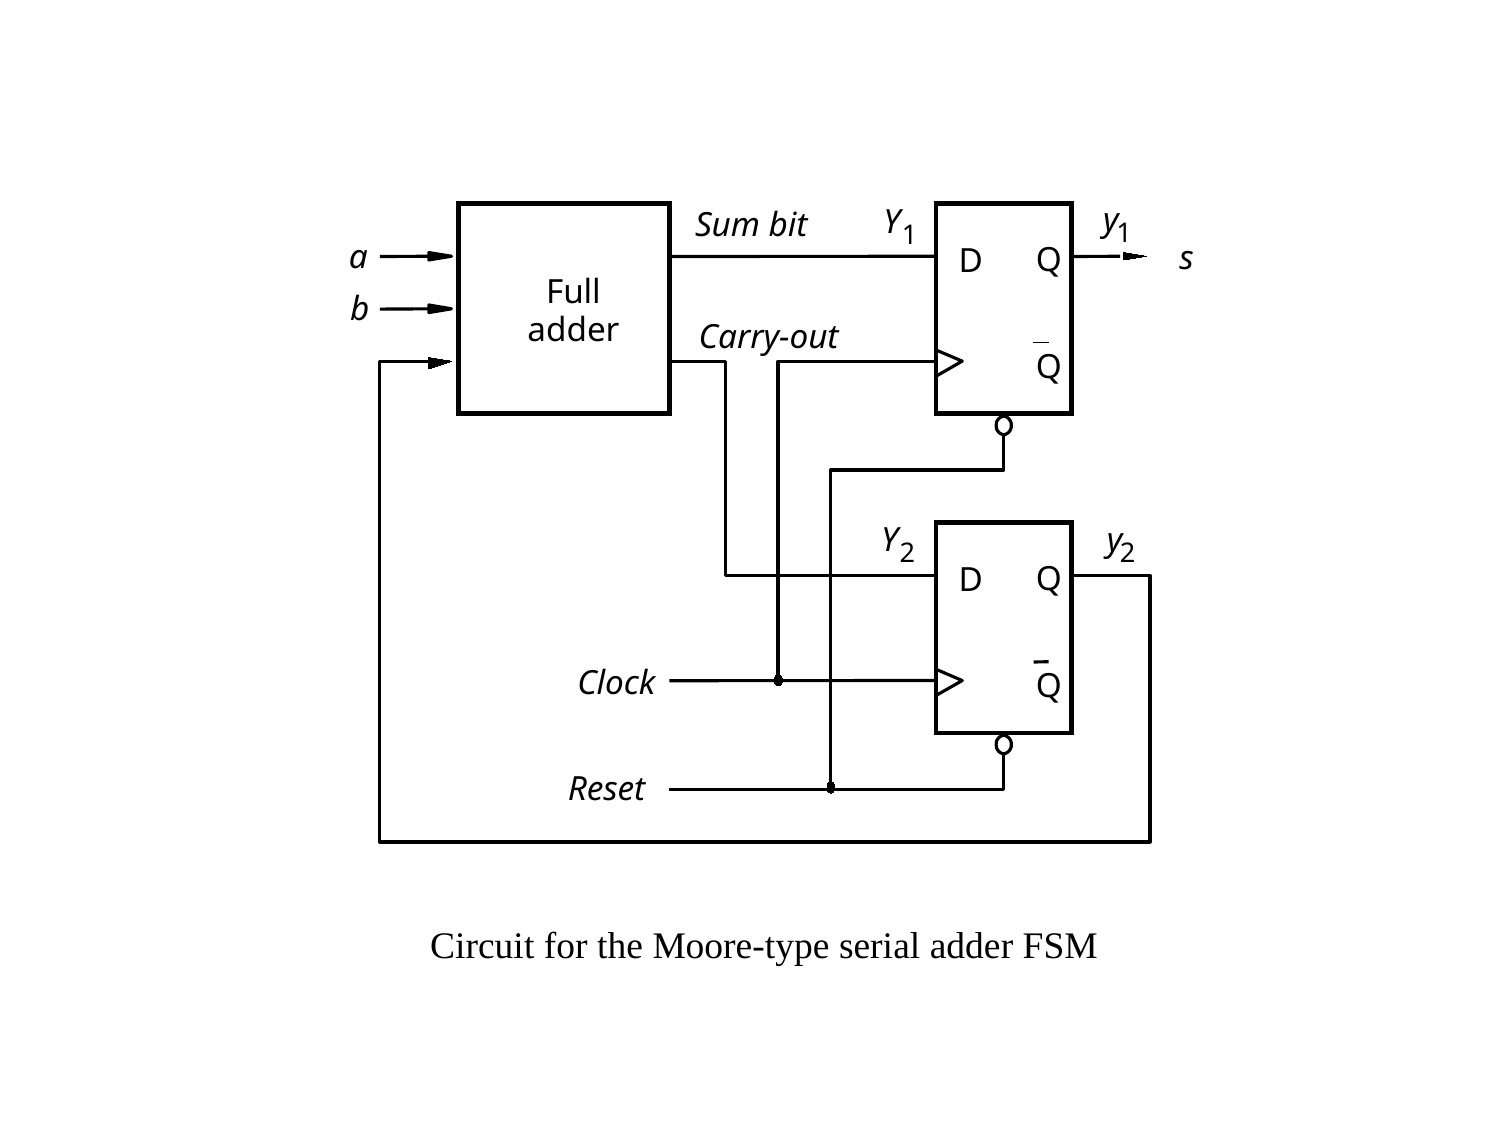

y
Y
Sum bit
1
1
a
s
Q
D
Full
b
adder
Carry-out
Q
Y
y
2
2
Q
D
Clock
Q
Reset
Circuit for the Moore-type serial adder FSM